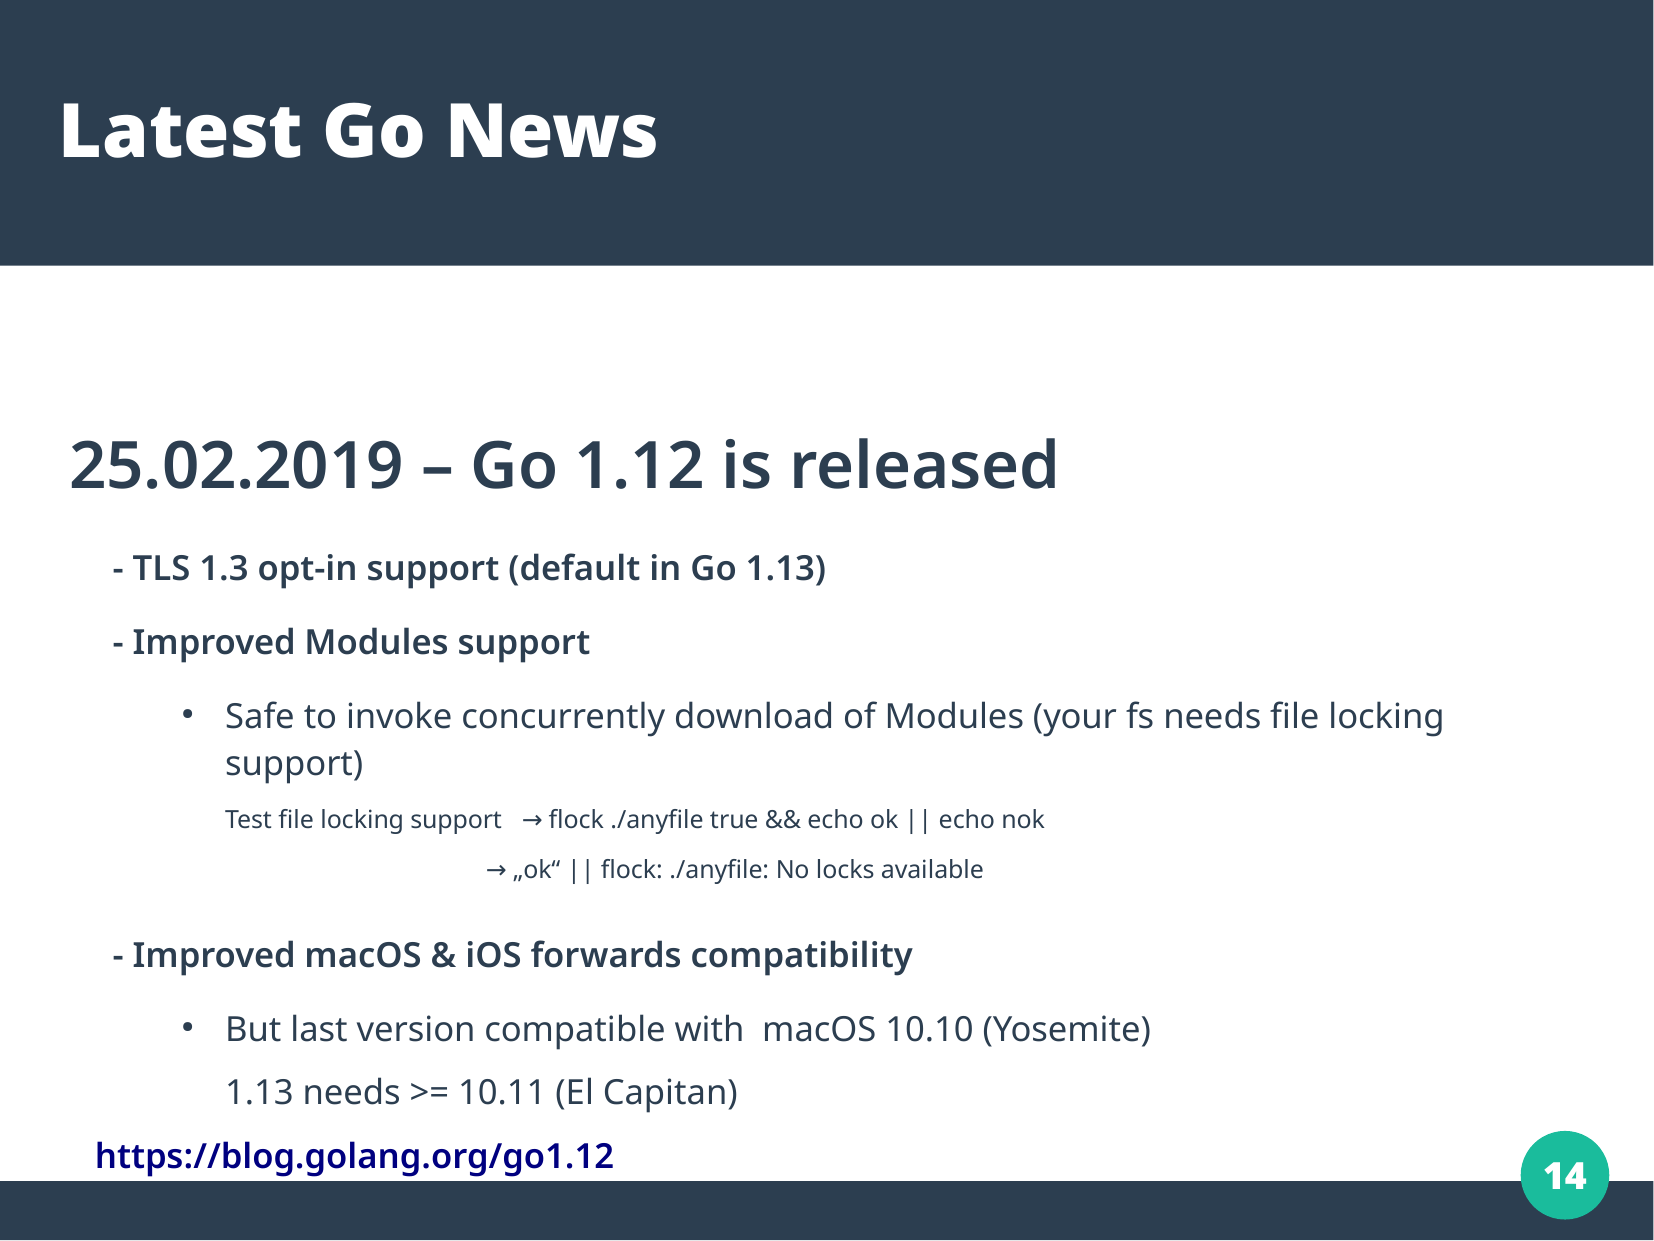

# Latest Go News
25.02.2019 – Go 1.12 is released
 - TLS 1.3 opt-in support (default in Go 1.13)
 - Improved Modules support
Safe to invoke concurrently download of Modules (your fs needs file locking support)
Test file locking support → flock ./anyfile true && echo ok || echo nok
→ „ok“ || flock: ./anyfile: No locks available
 - Improved macOS & iOS forwards compatibility
But last version compatible with macOS 10.10 (Yosemite)
1.13 needs >= 10.11 (El Capitan)
https://blog.golang.org/go1.12
14